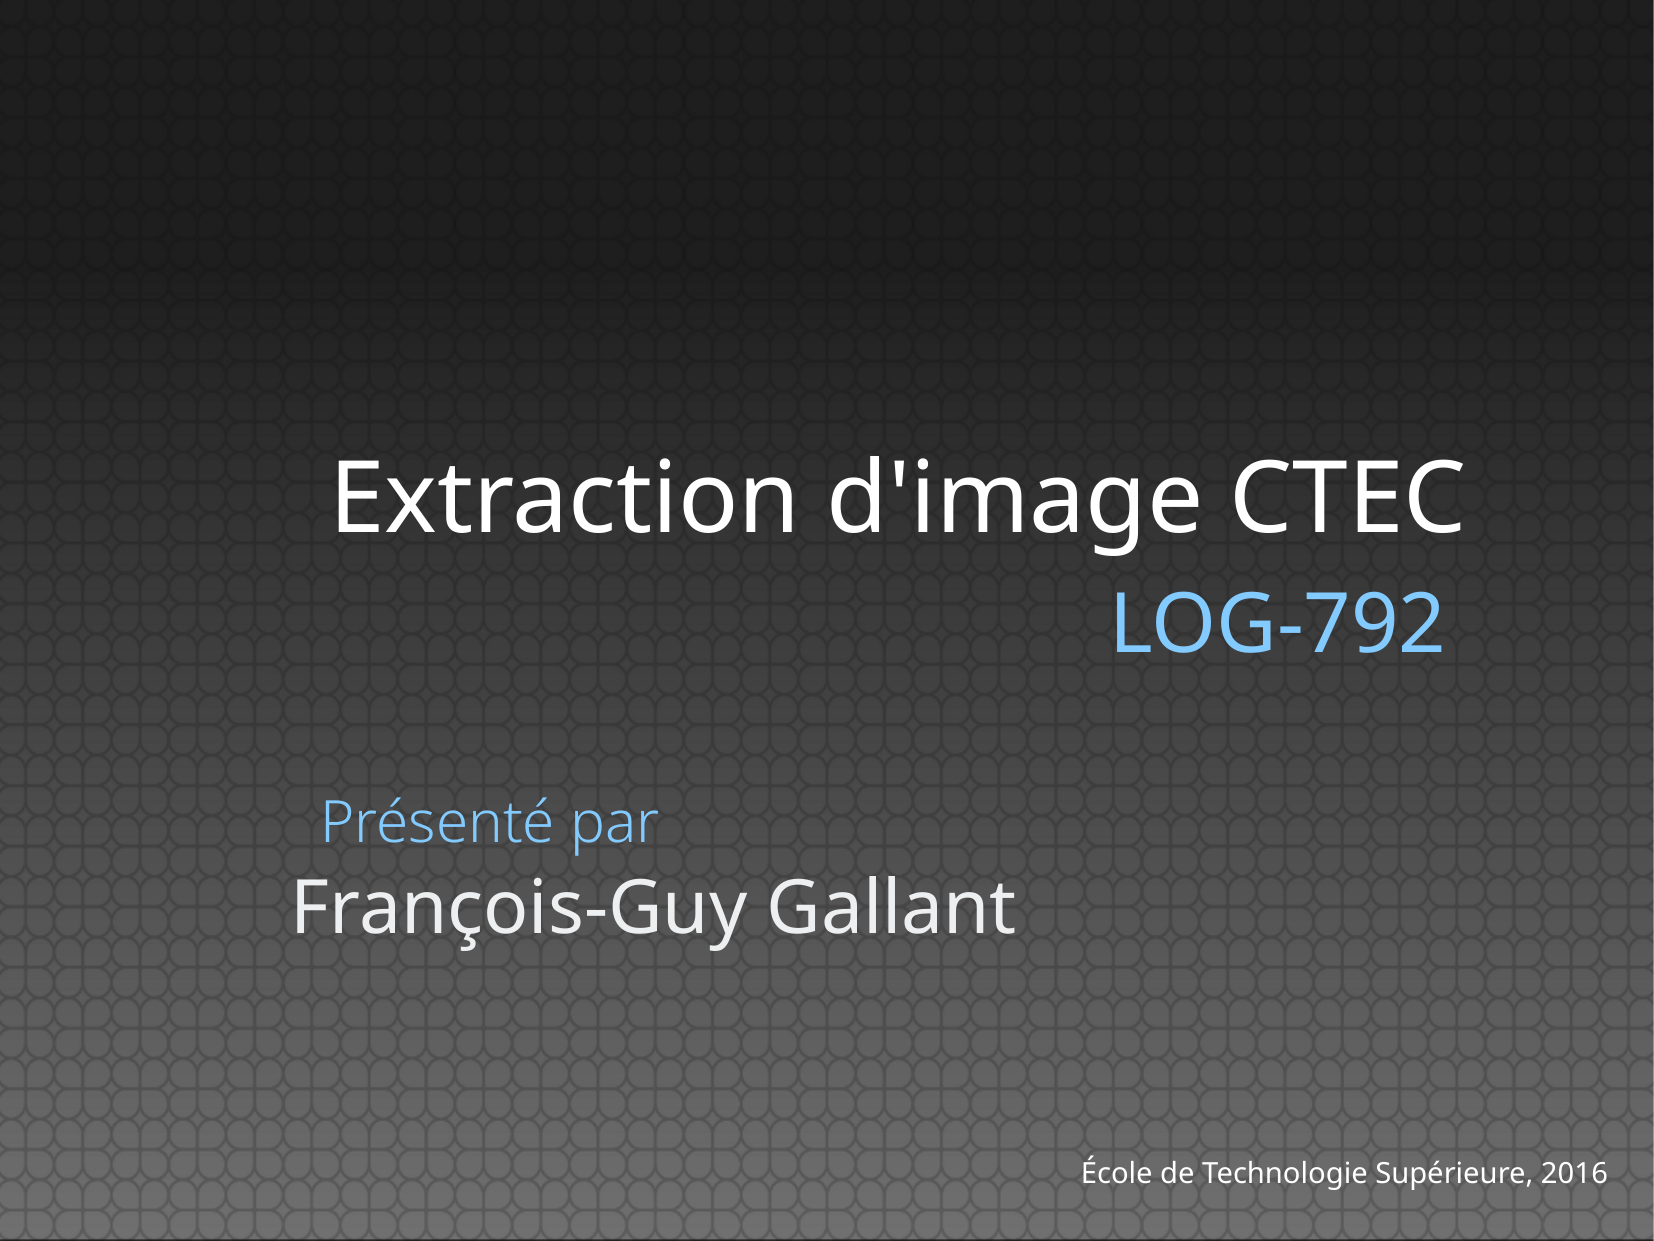

Extraction d'image CTEC
# LOG-792
Présenté par
François-Guy Gallant
École de Technologie Supérieure, 2016